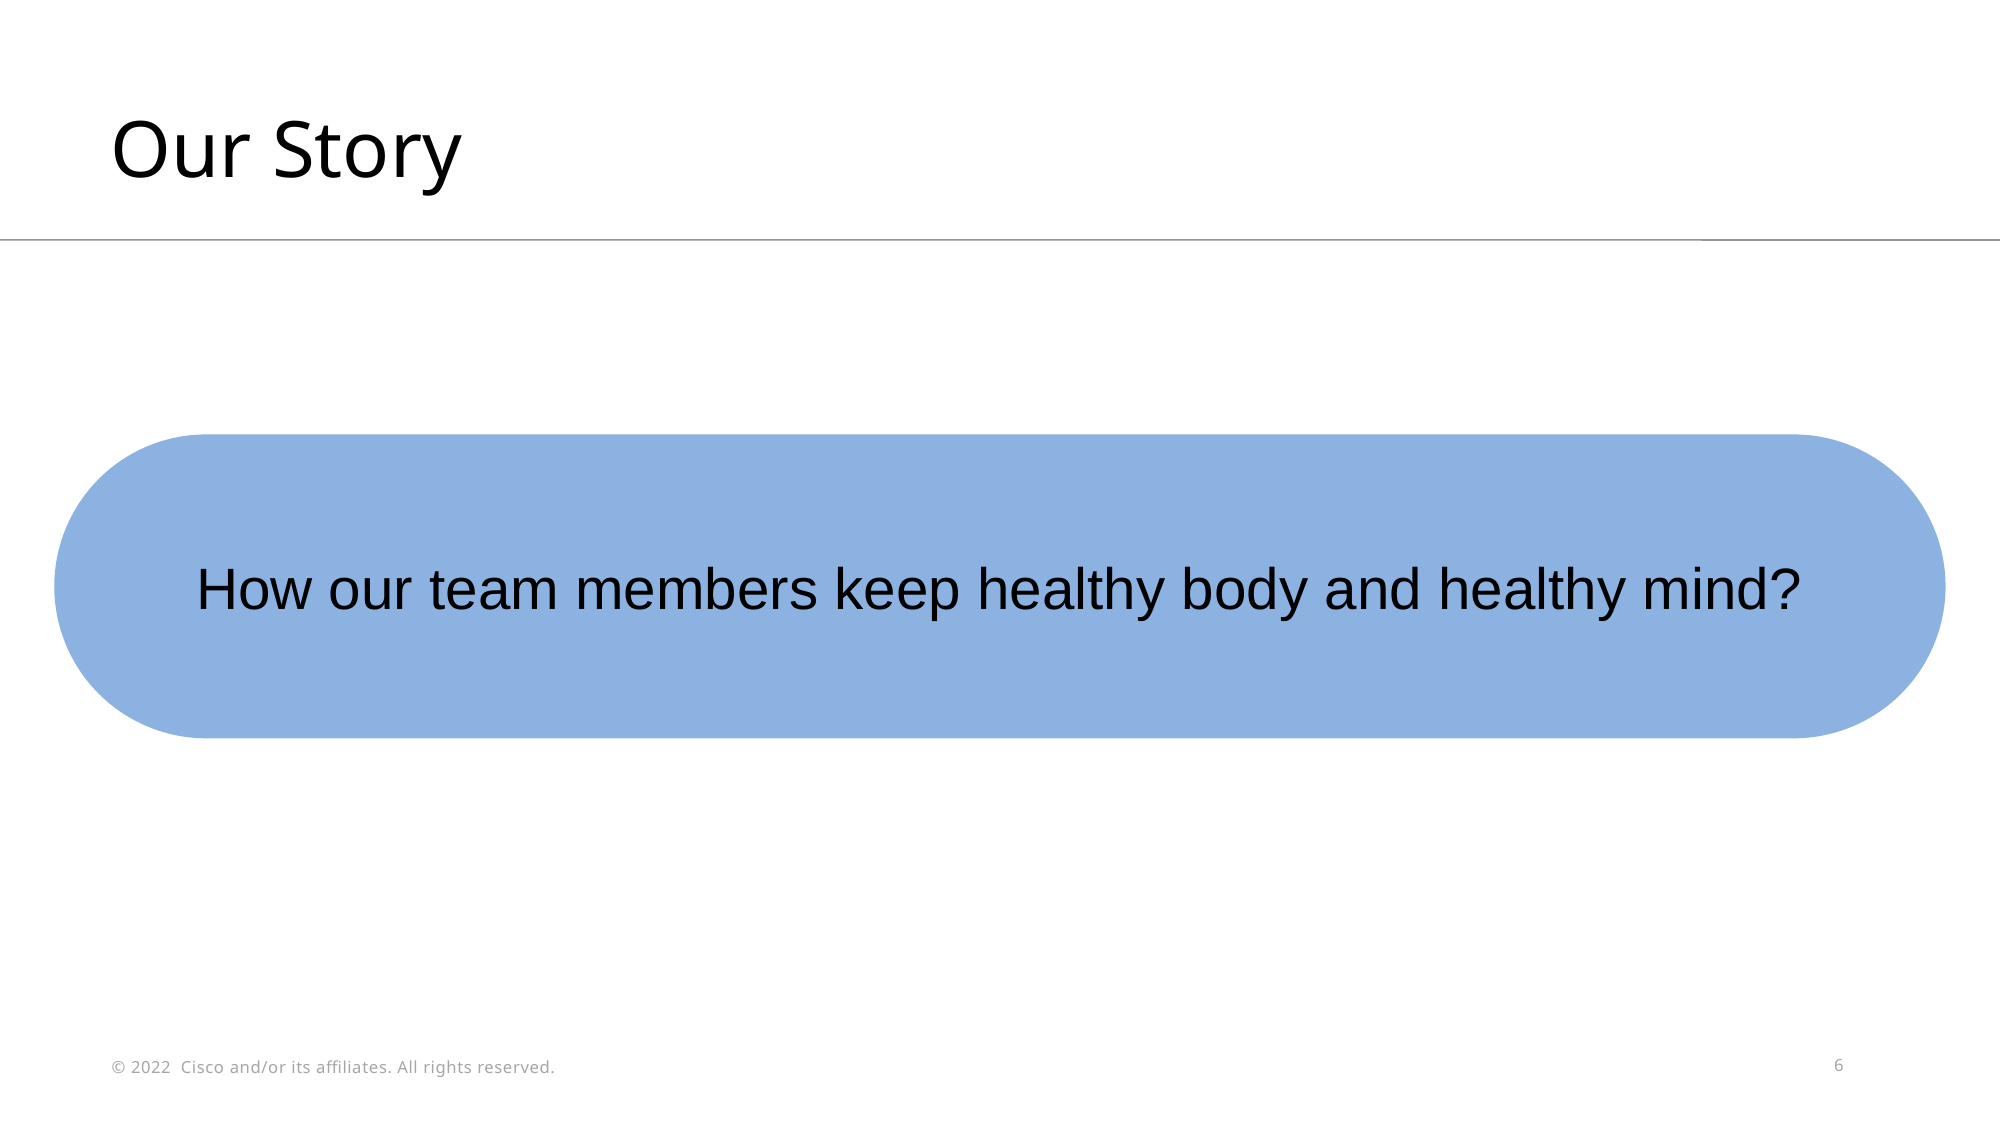

# Our Story
How our team members keep healthy body and healthy mind?